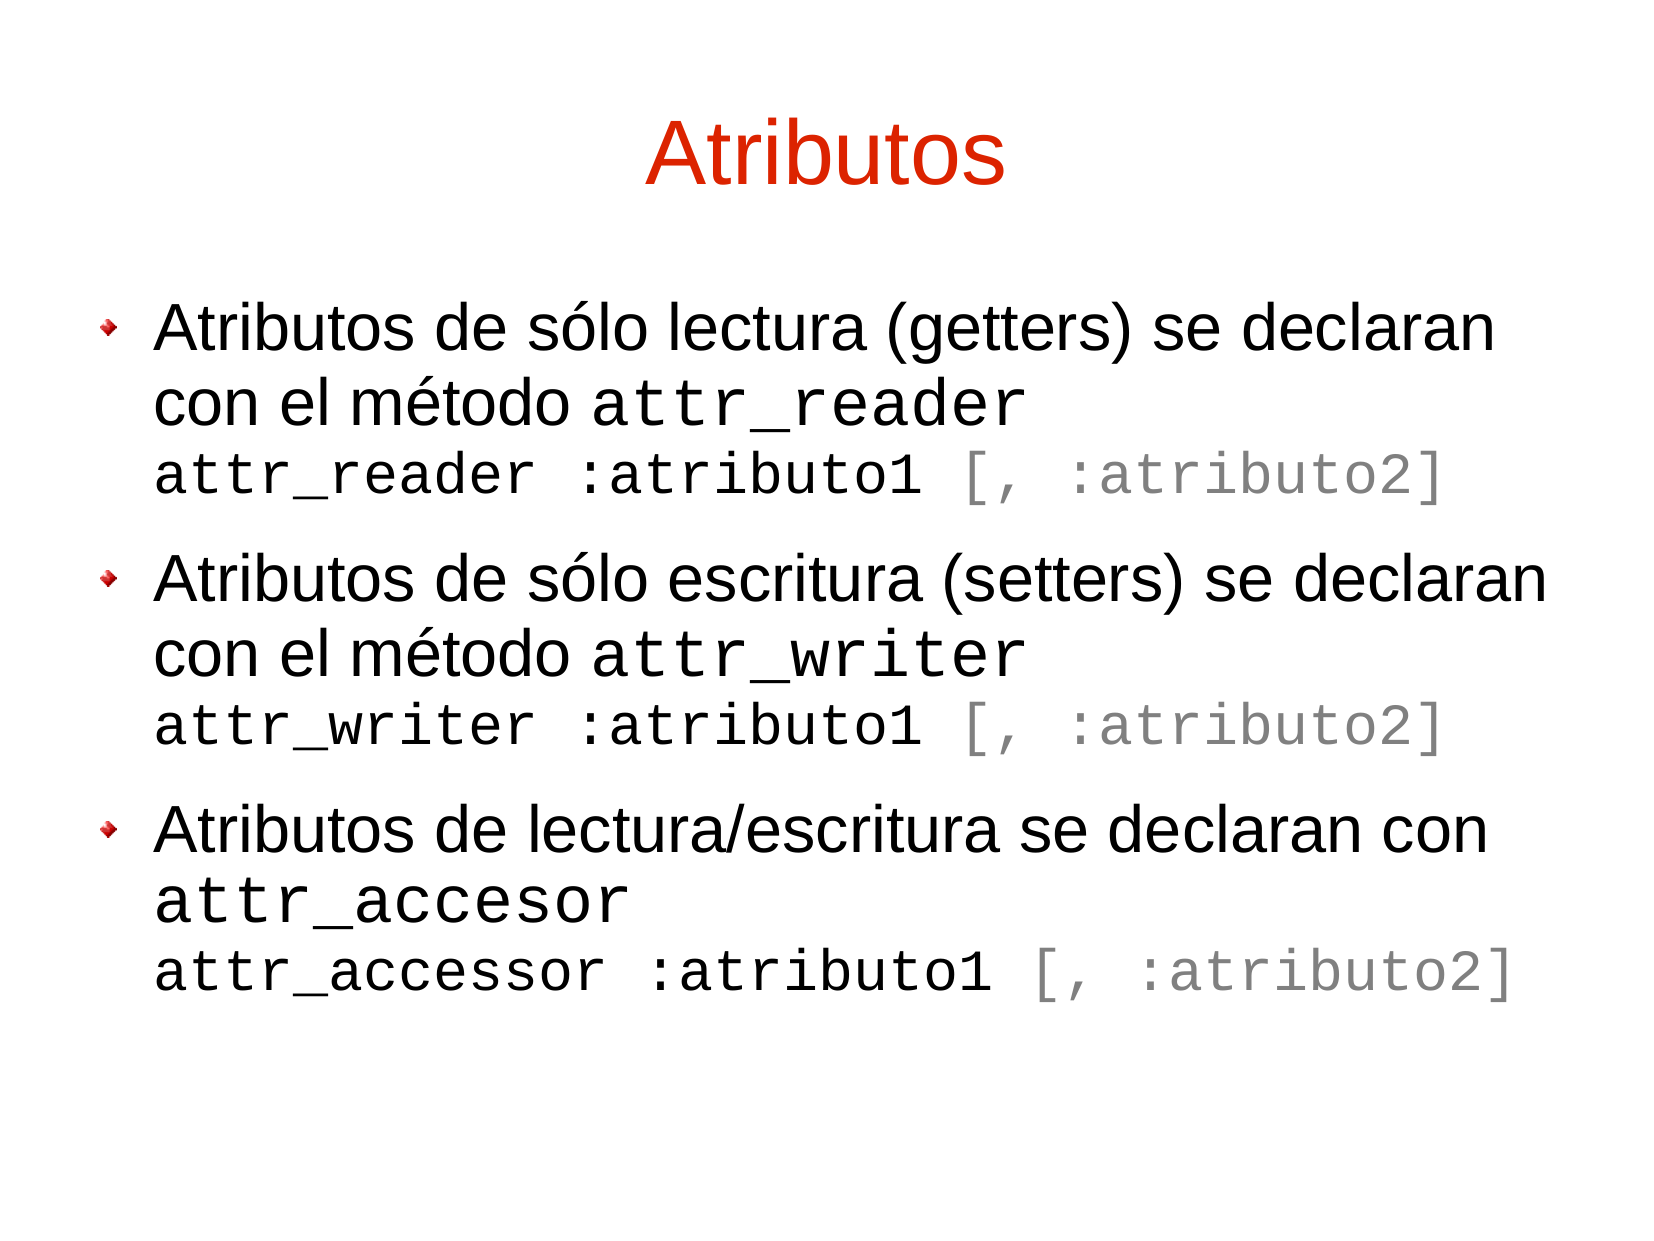

# Atributos
Atributos de sólo lectura (getters) se declaran con el método attr_reader
attr_reader :atributo1 [, :atributo2]
Atributos de sólo escritura (setters) se declaran con el método attr_writer
attr_writer :atributo1 [, :atributo2]
Atributos de lectura/escritura se declaran con attr_accesor
attr_accessor :atributo1 [, :atributo2]